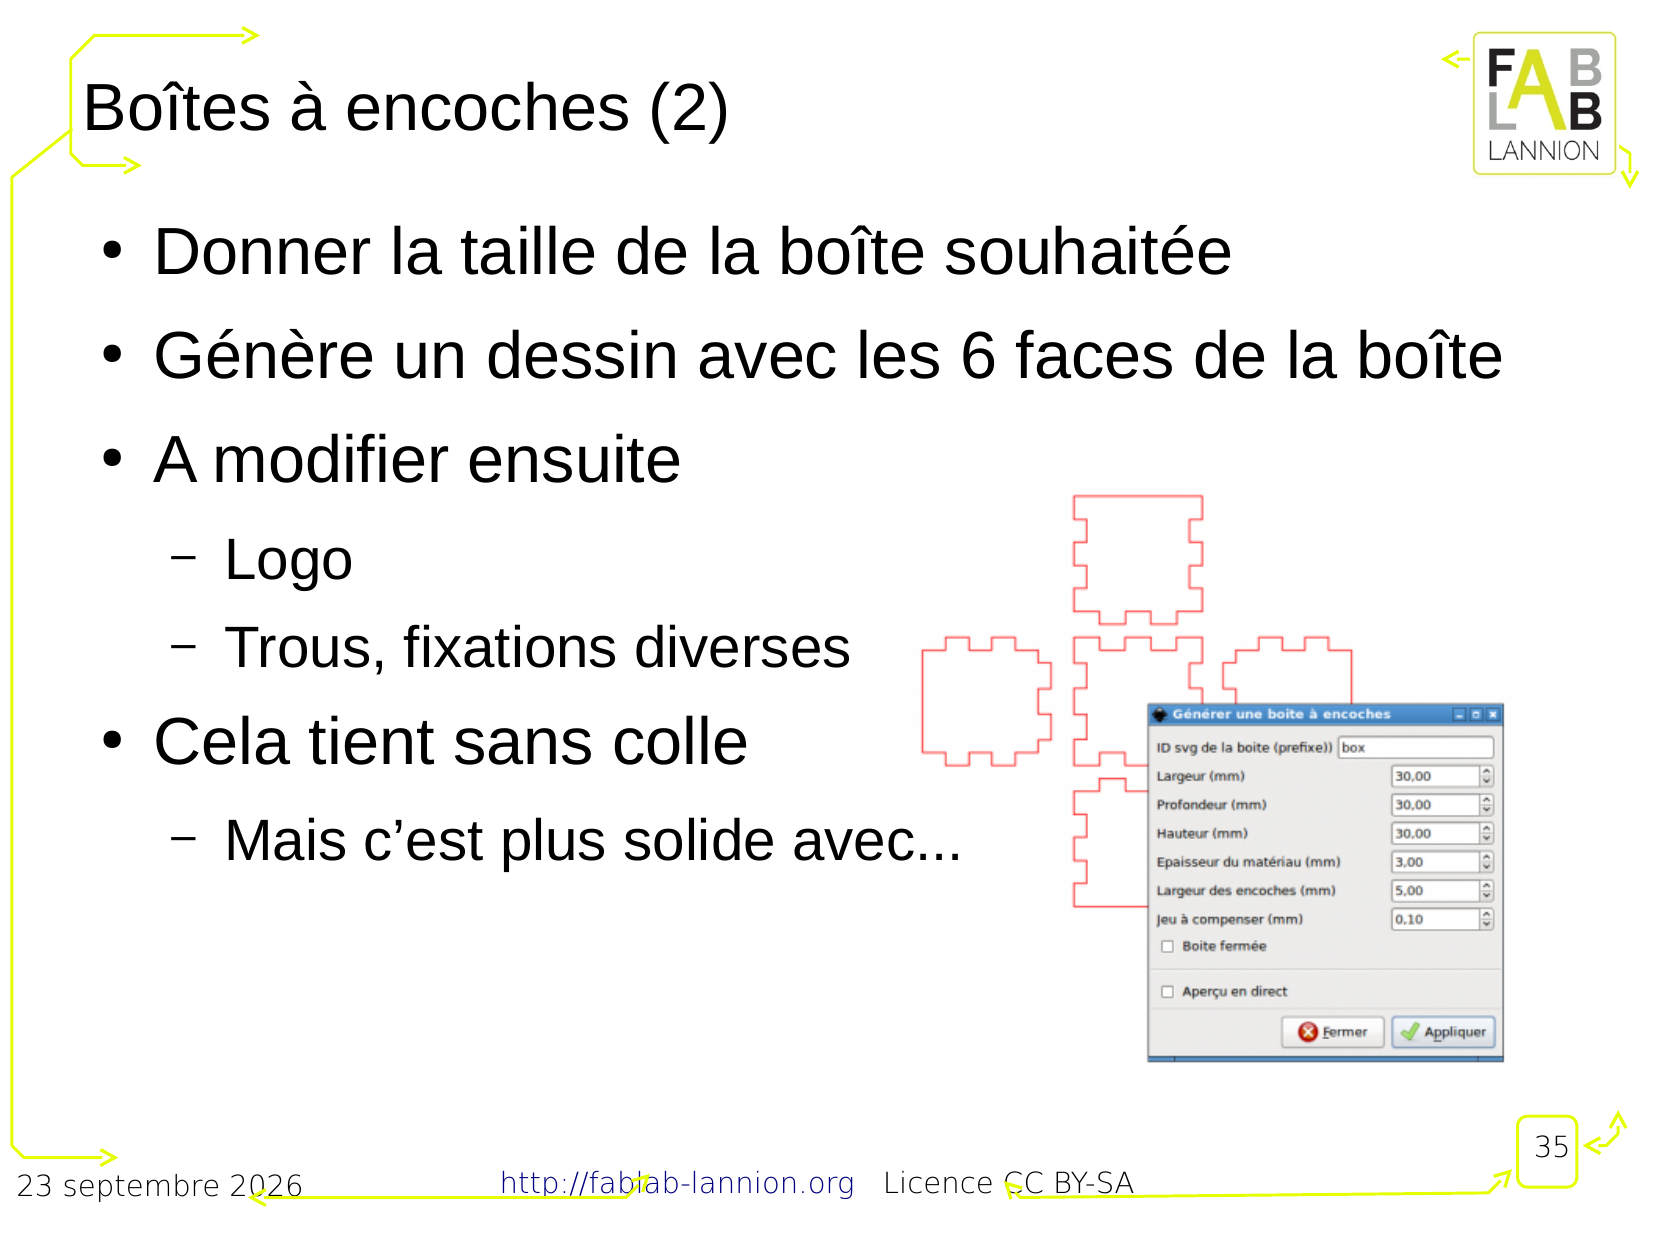

# Boîtes à encoches (2)
Donner la taille de la boîte souhaitée
Génère un dessin avec les 6 faces de la boîte
A modifier ensuite
Logo
Trous, fixations diverses
Cela tient sans colle
Mais c’est plus solide avec...
35